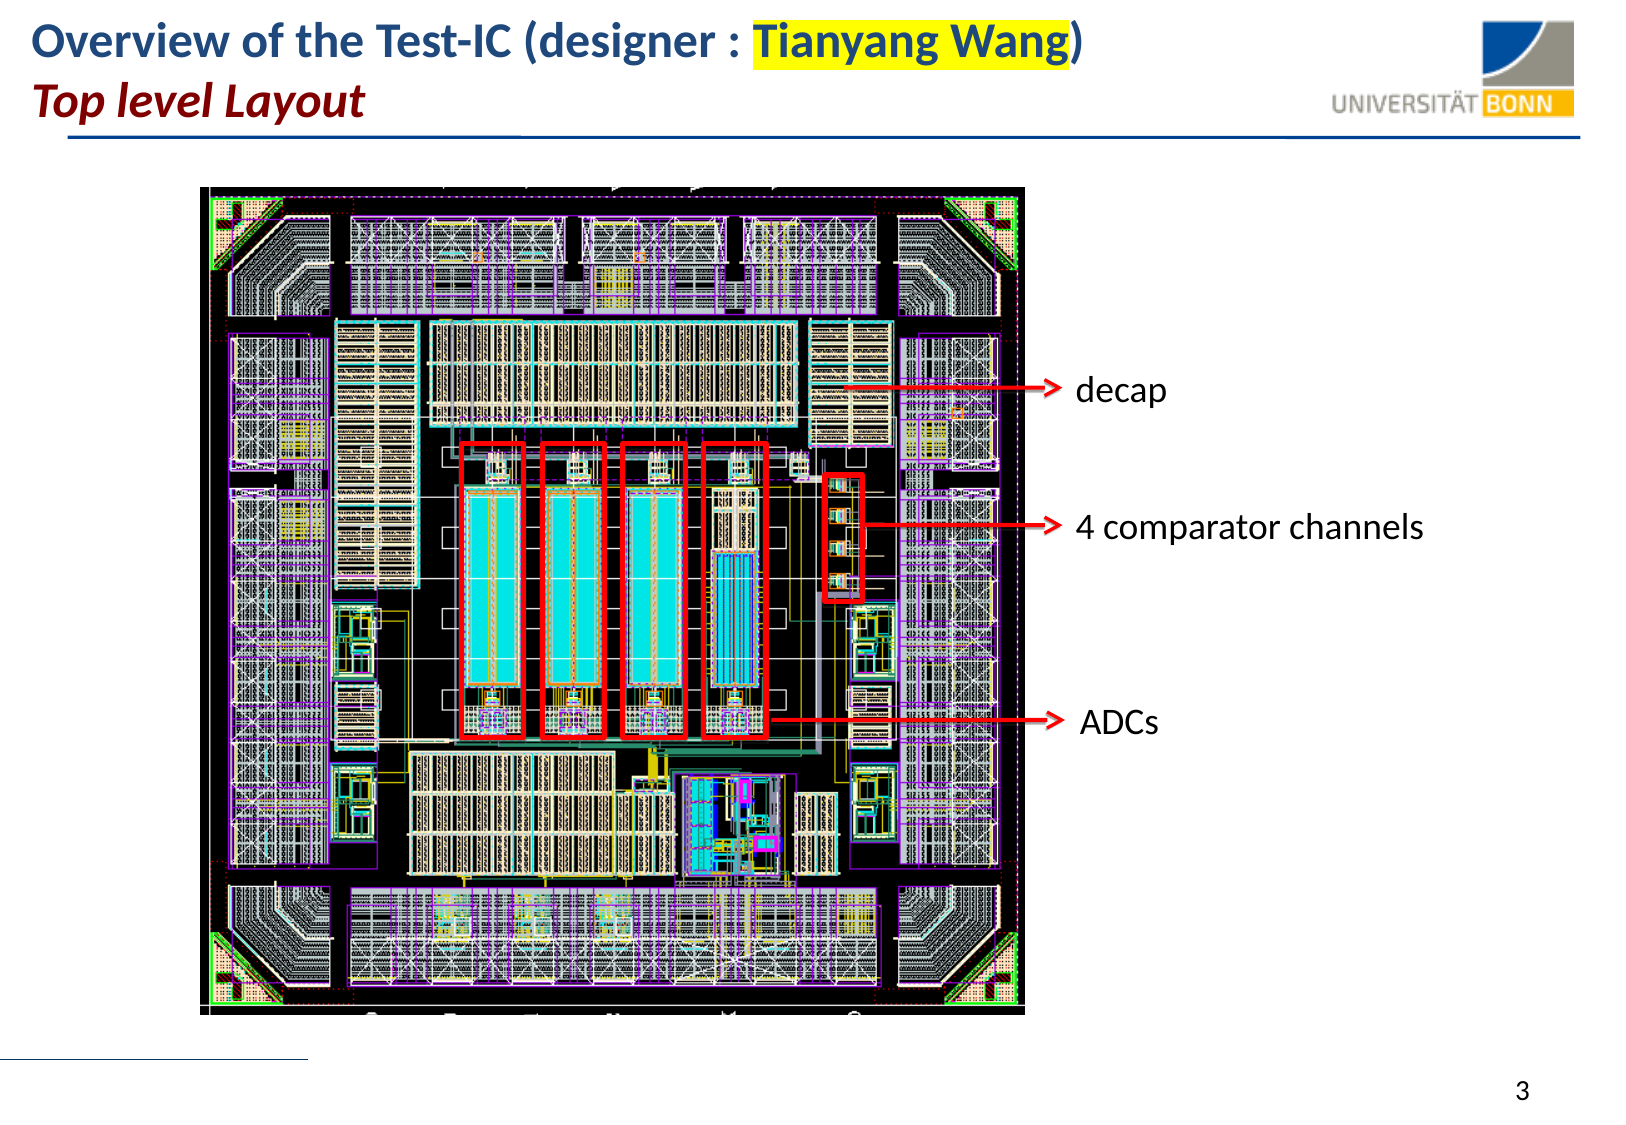

# Overview of the Test-IC (designer : Tianyang Wang) Top level Layout
decap
4 comparator channels
ADCs